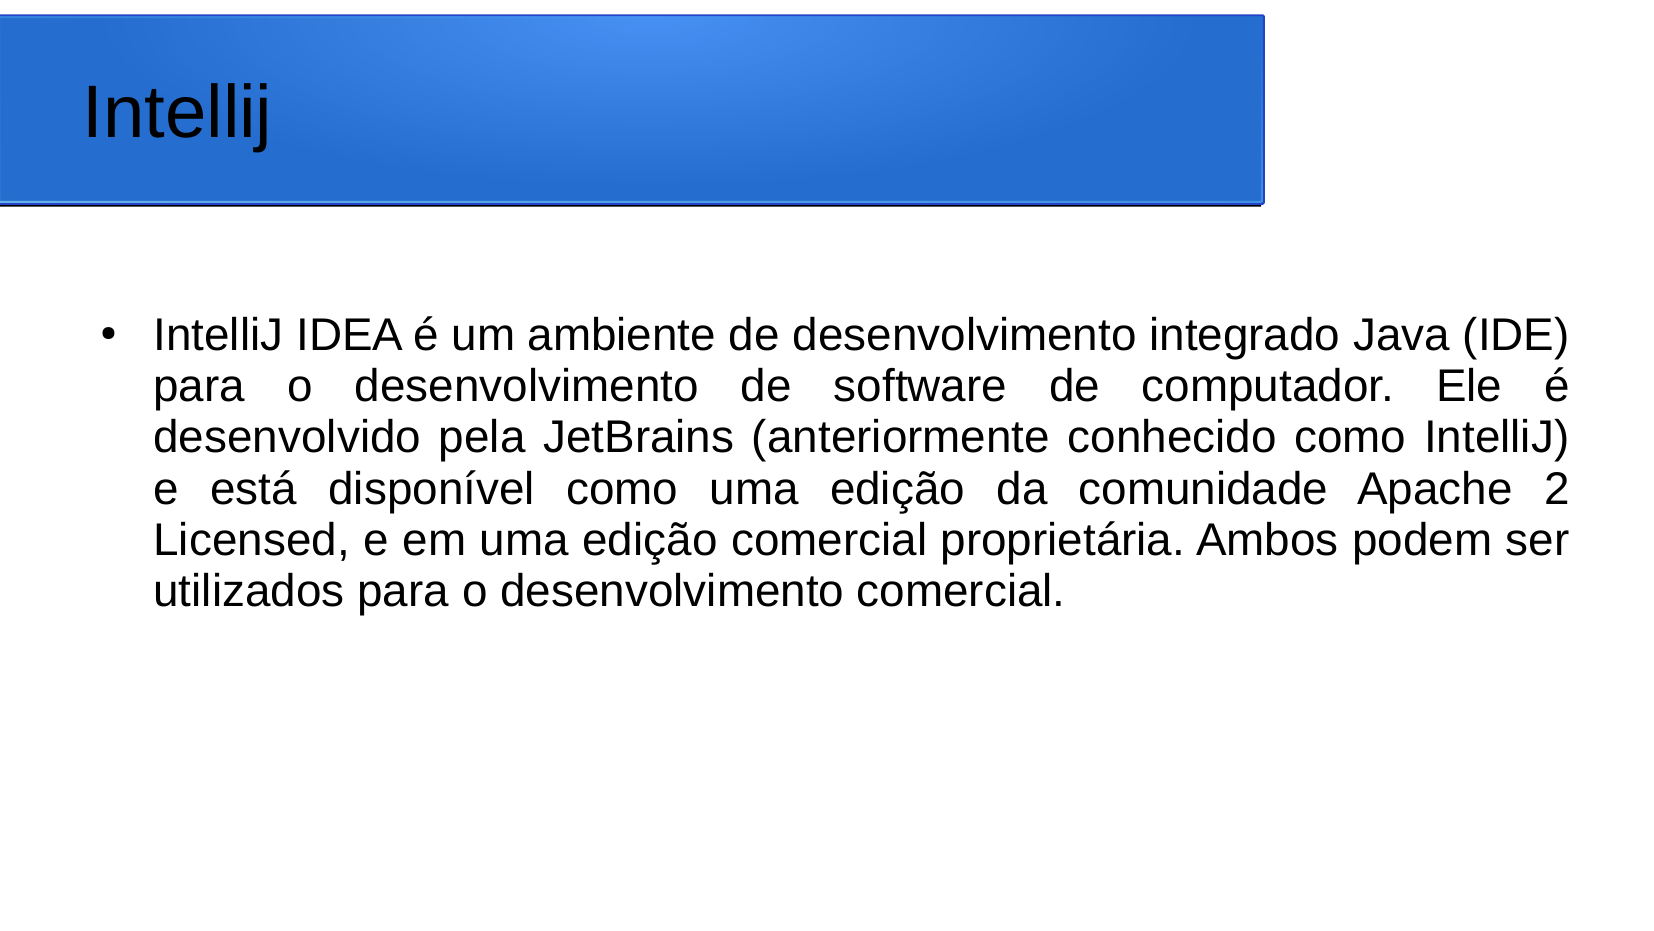

# Intellij
IntelliJ IDEA é um ambiente de desenvolvimento integrado Java (IDE) para o desenvolvimento de software de computador. Ele é desenvolvido pela JetBrains (anteriormente conhecido como IntelliJ) e está disponível como uma edição da comunidade Apache 2 Licensed, e em uma edição comercial proprietária. Ambos podem ser utilizados para o desenvolvimento comercial.